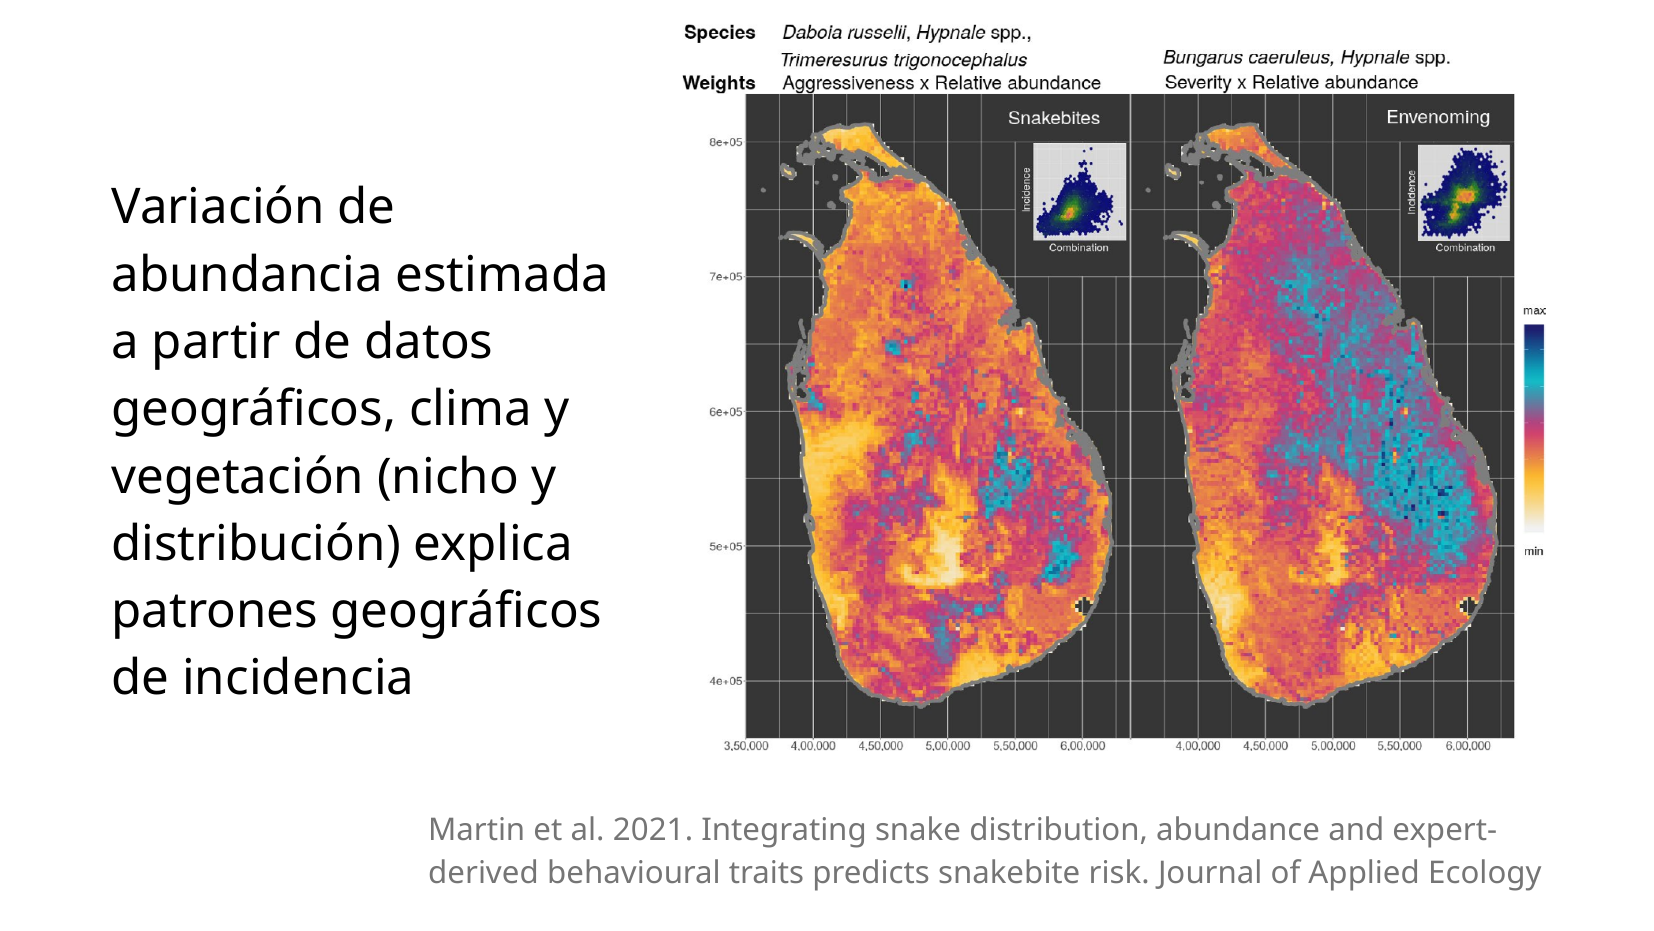

# Variación de abundancia estimada a partir de datos geográficos, clima y vegetación (nicho y distribución) explica patrones geográficos de incidencia
Martin et al. 2021. Integrating snake distribution, abundance and expert-derived behavioural traits predicts snakebite risk. Journal of Applied Ecology